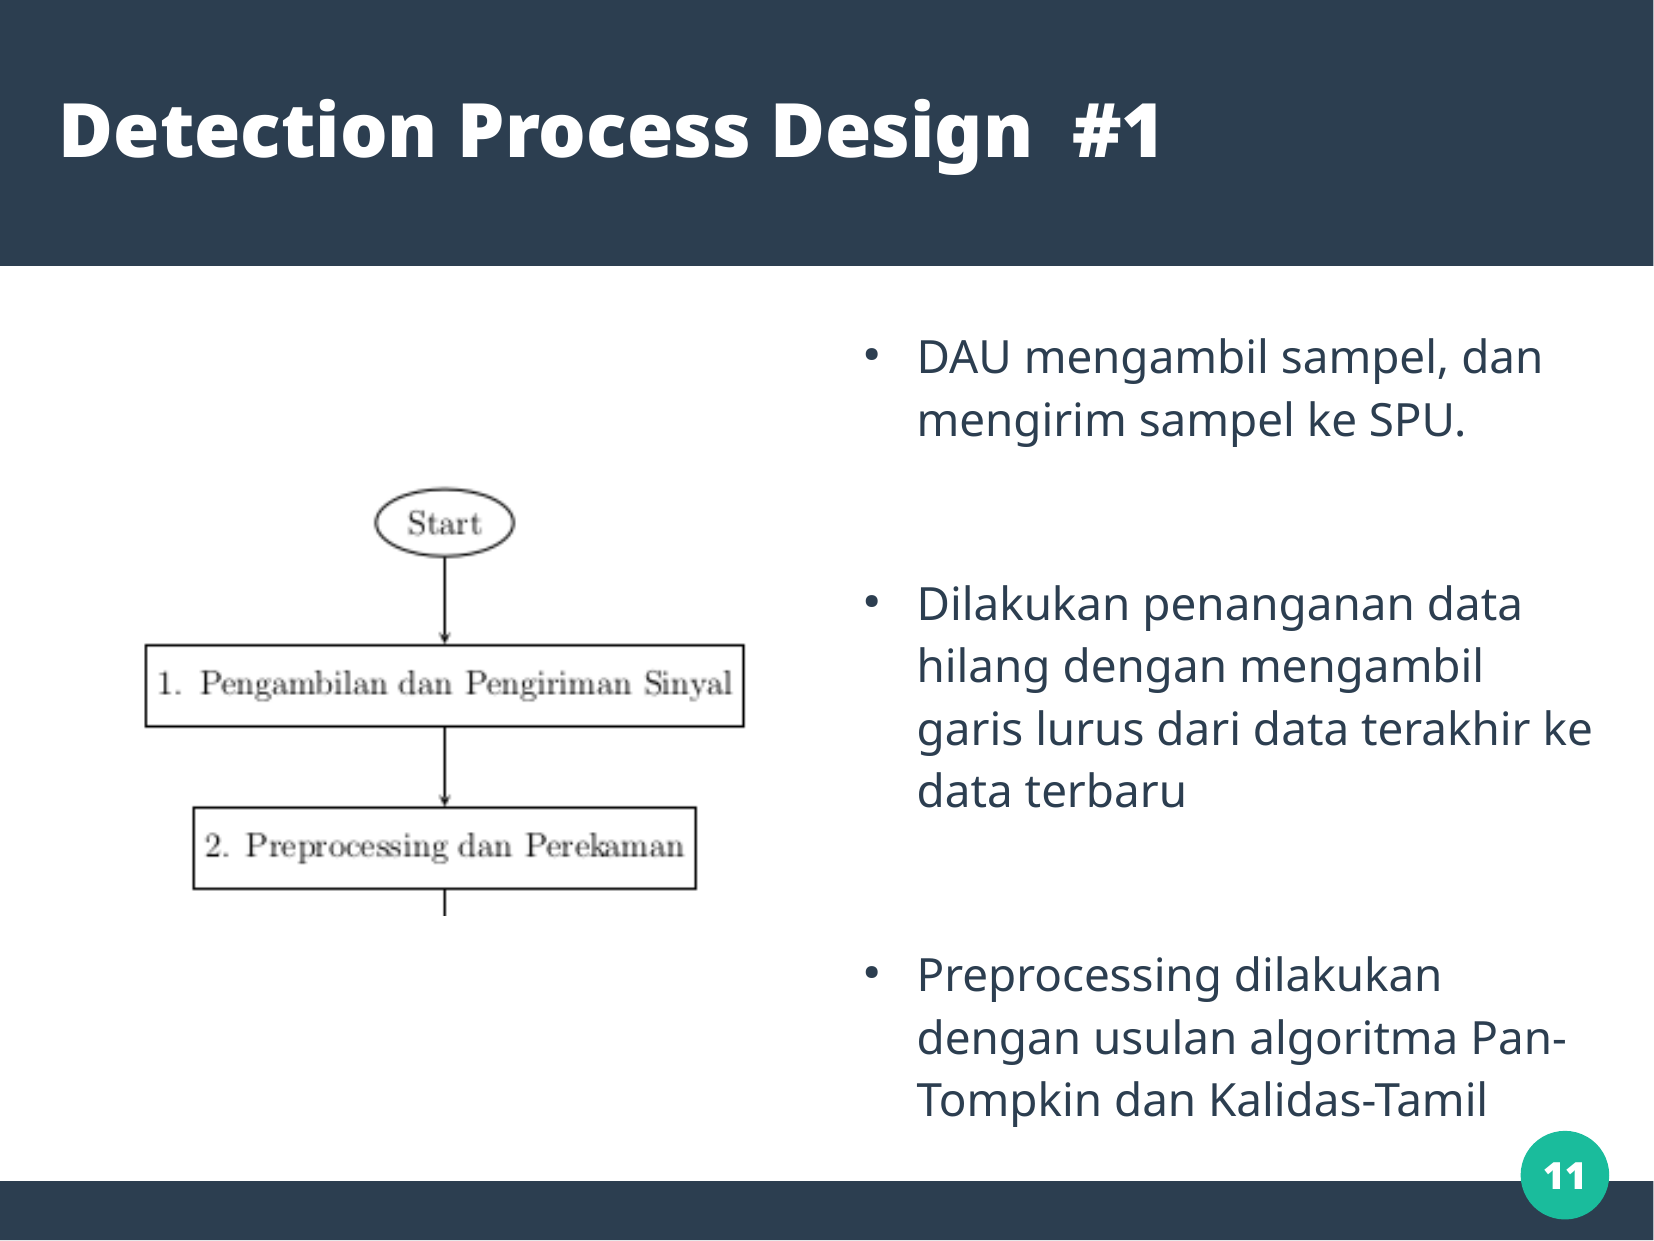

# Detection Process Design #1
DAU mengambil sampel, dan mengirim sampel ke SPU.
Dilakukan penanganan data hilang dengan mengambil garis lurus dari data terakhir ke data terbaru
Preprocessing dilakukan dengan usulan algoritma Pan-Tompkin dan Kalidas-Tamil
11